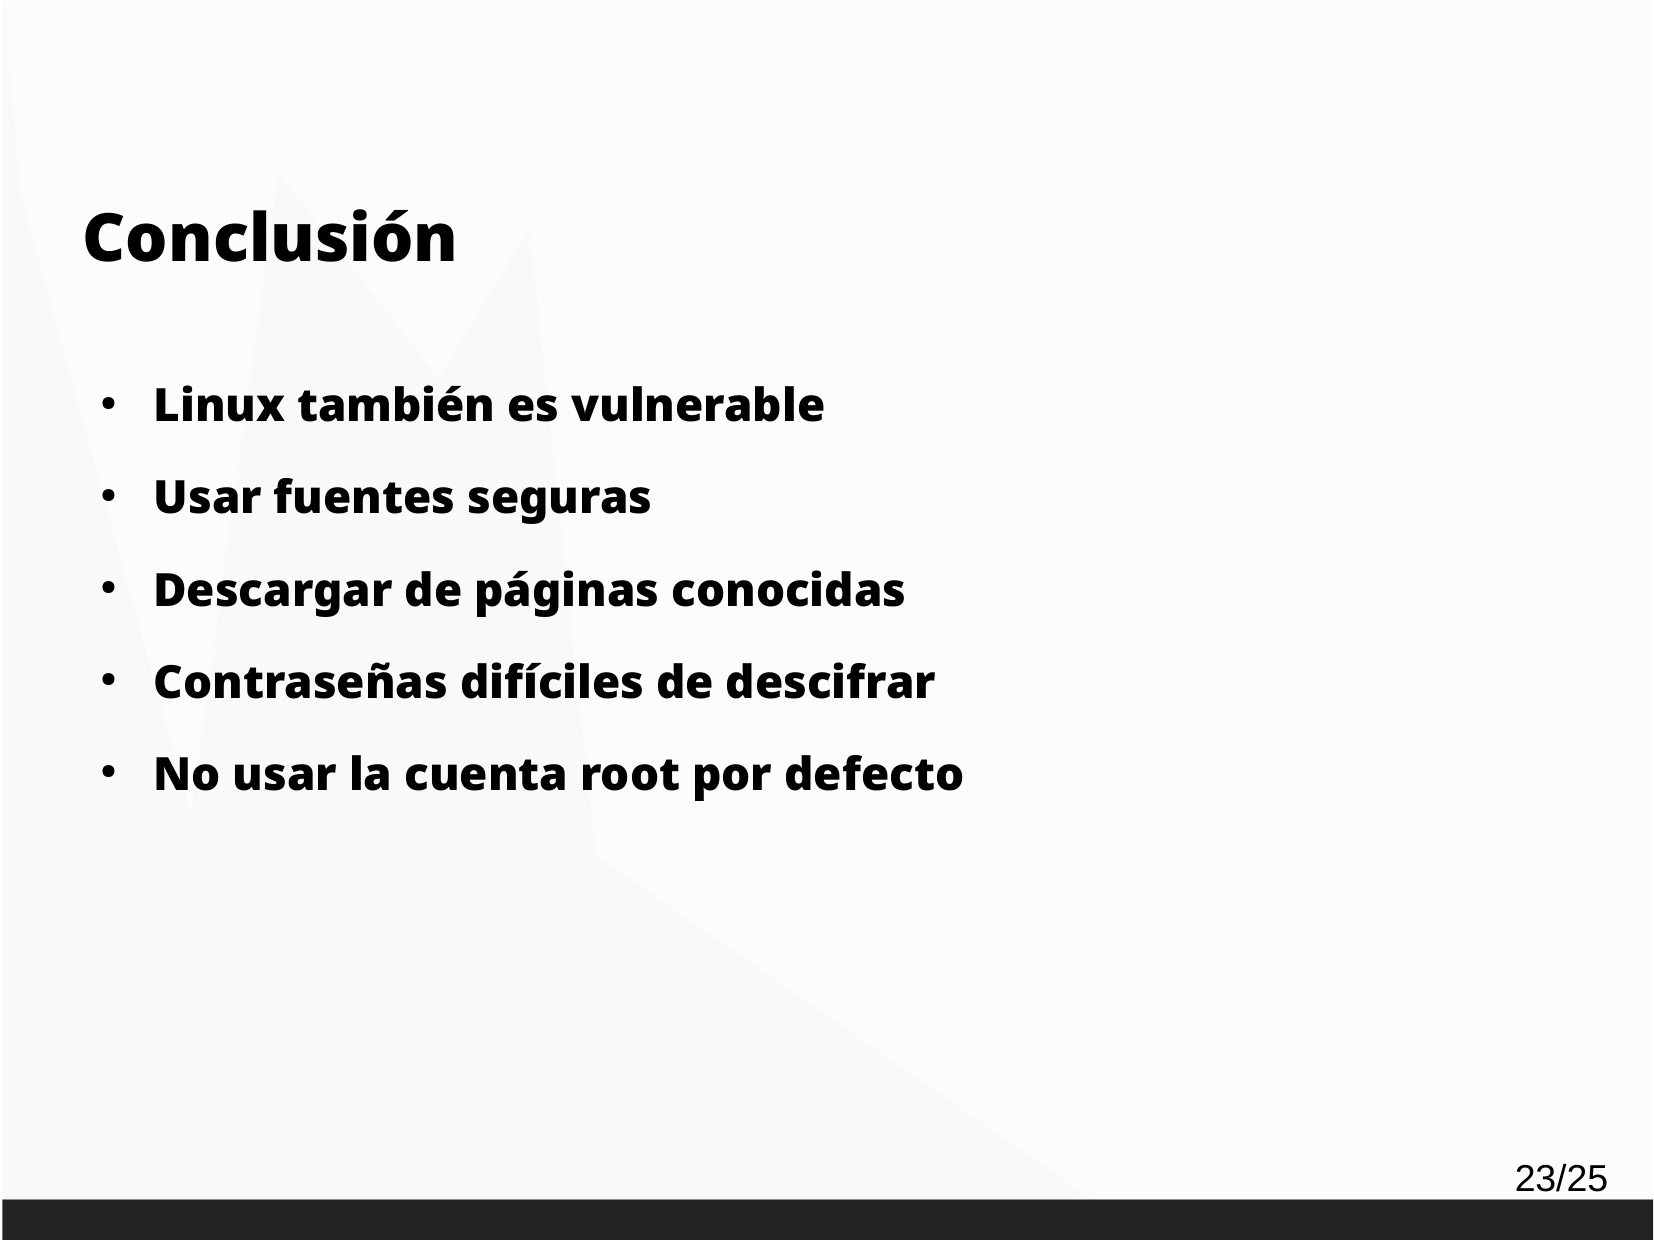

# Conclusión
Linux también es vulnerable
Usar fuentes seguras
Descargar de páginas conocidas
Contraseñas difíciles de descifrar
No usar la cuenta root por defecto
23/25